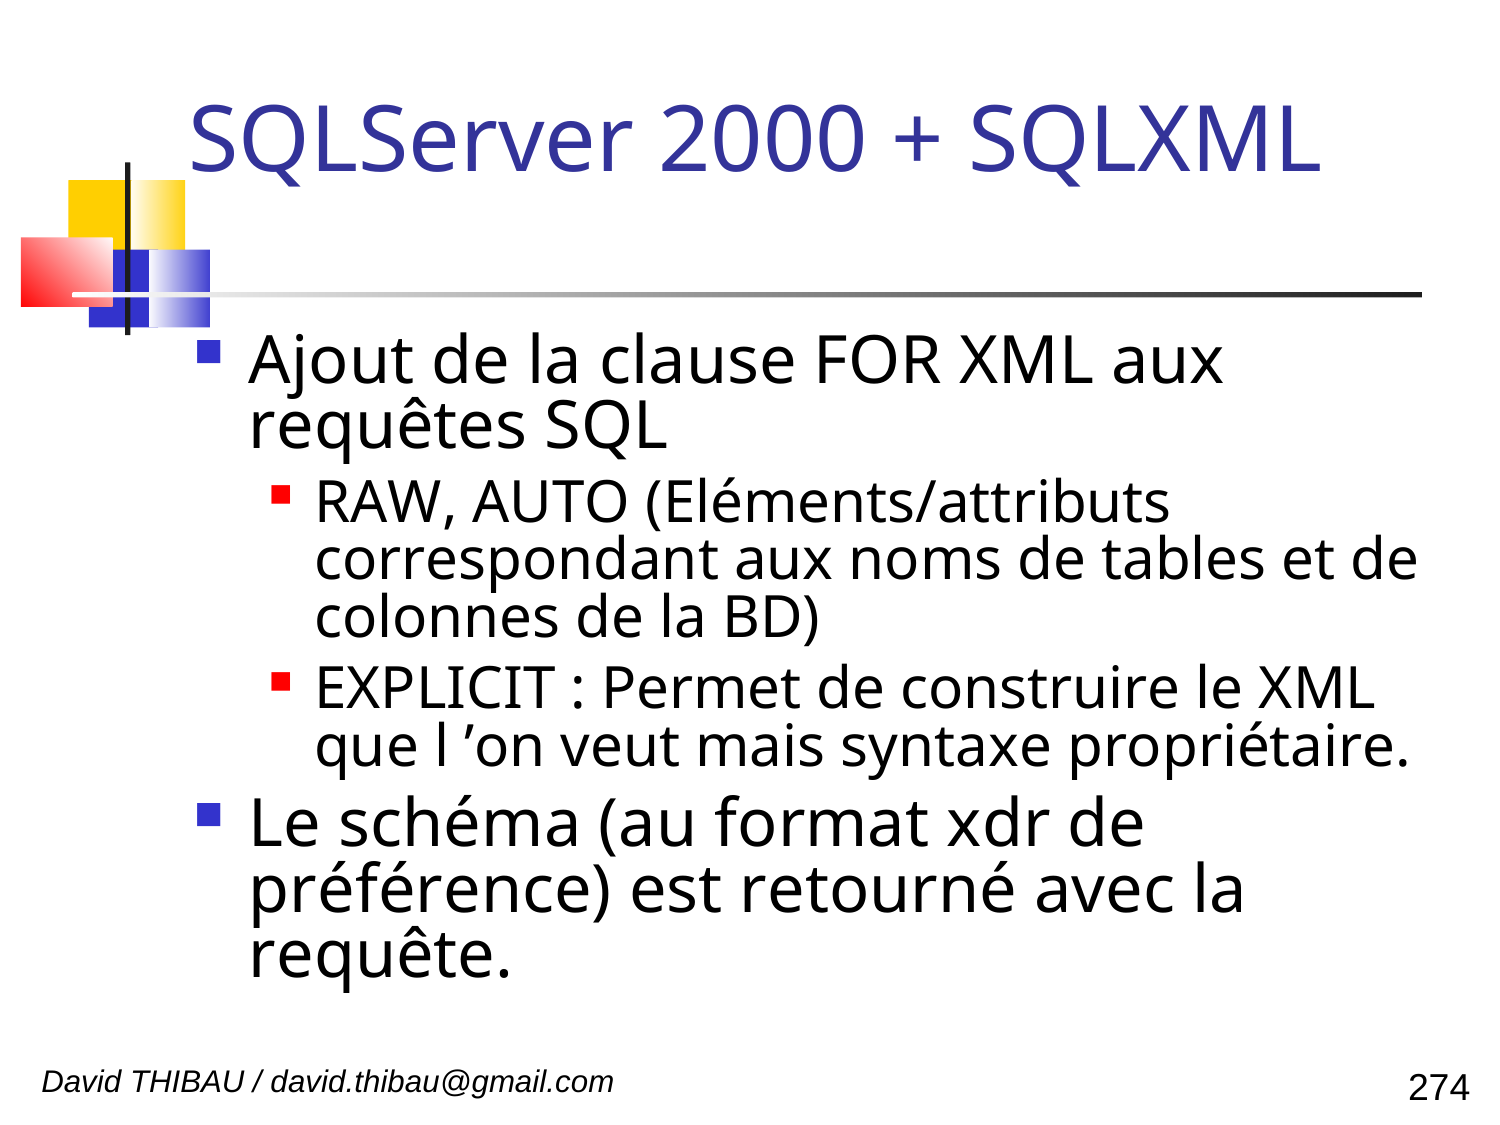

# SQLServer 2000 + SQLXML
Ajout de la clause FOR XML aux requêtes SQL
RAW, AUTO (Eléments/attributs correspondant aux noms de tables et de colonnes de la BD)
EXPLICIT : Permet de construire le XML que l ’on veut mais syntaxe propriétaire.
Le schéma (au format xdr de préférence) est retourné avec la requête.